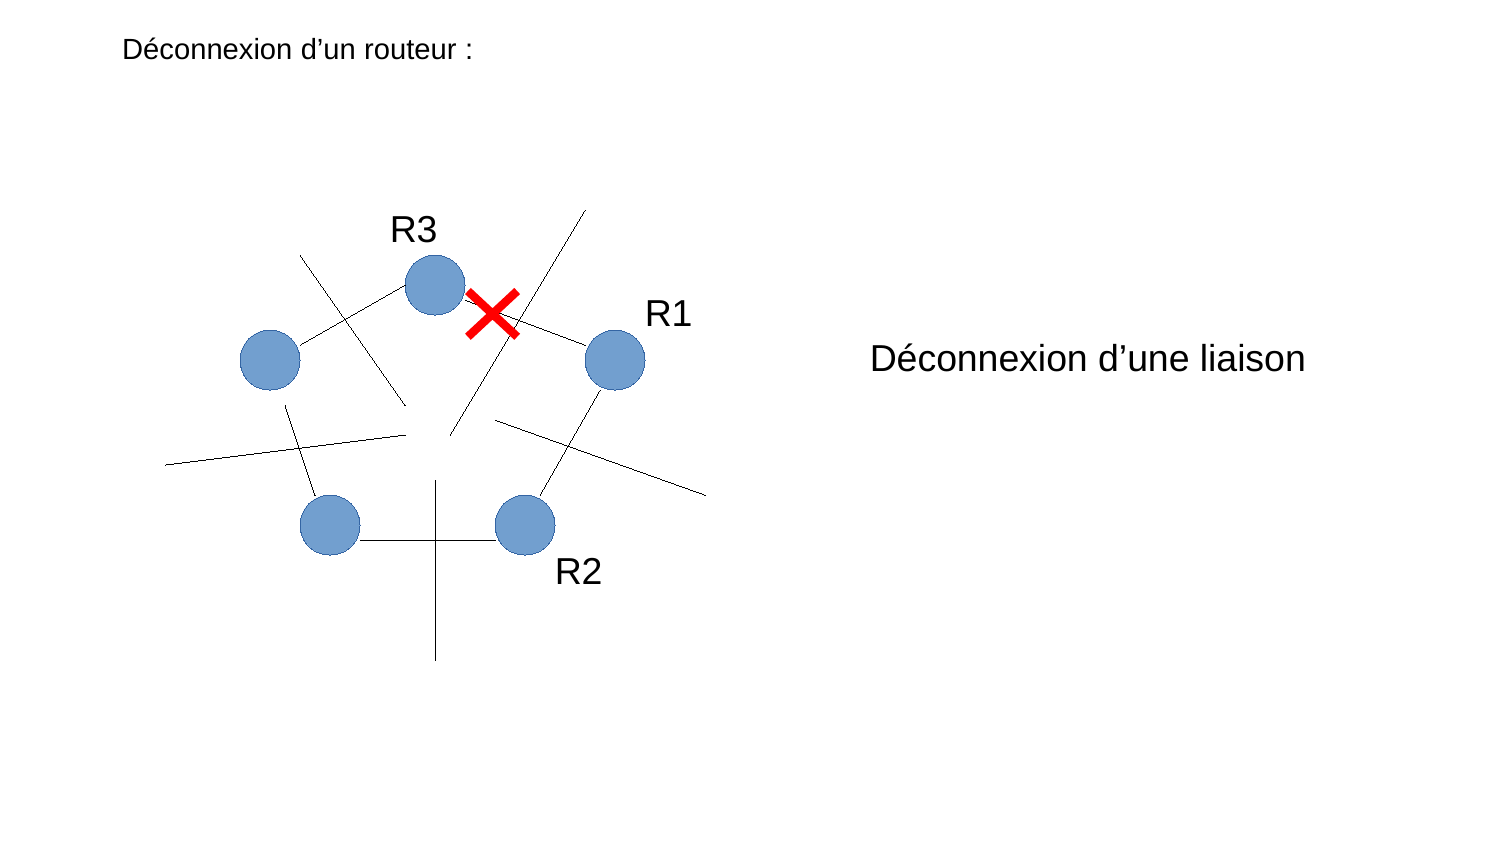

# Déconnexion d’un routeur :
R3
R1
Déconnexion d’une liaison
R2